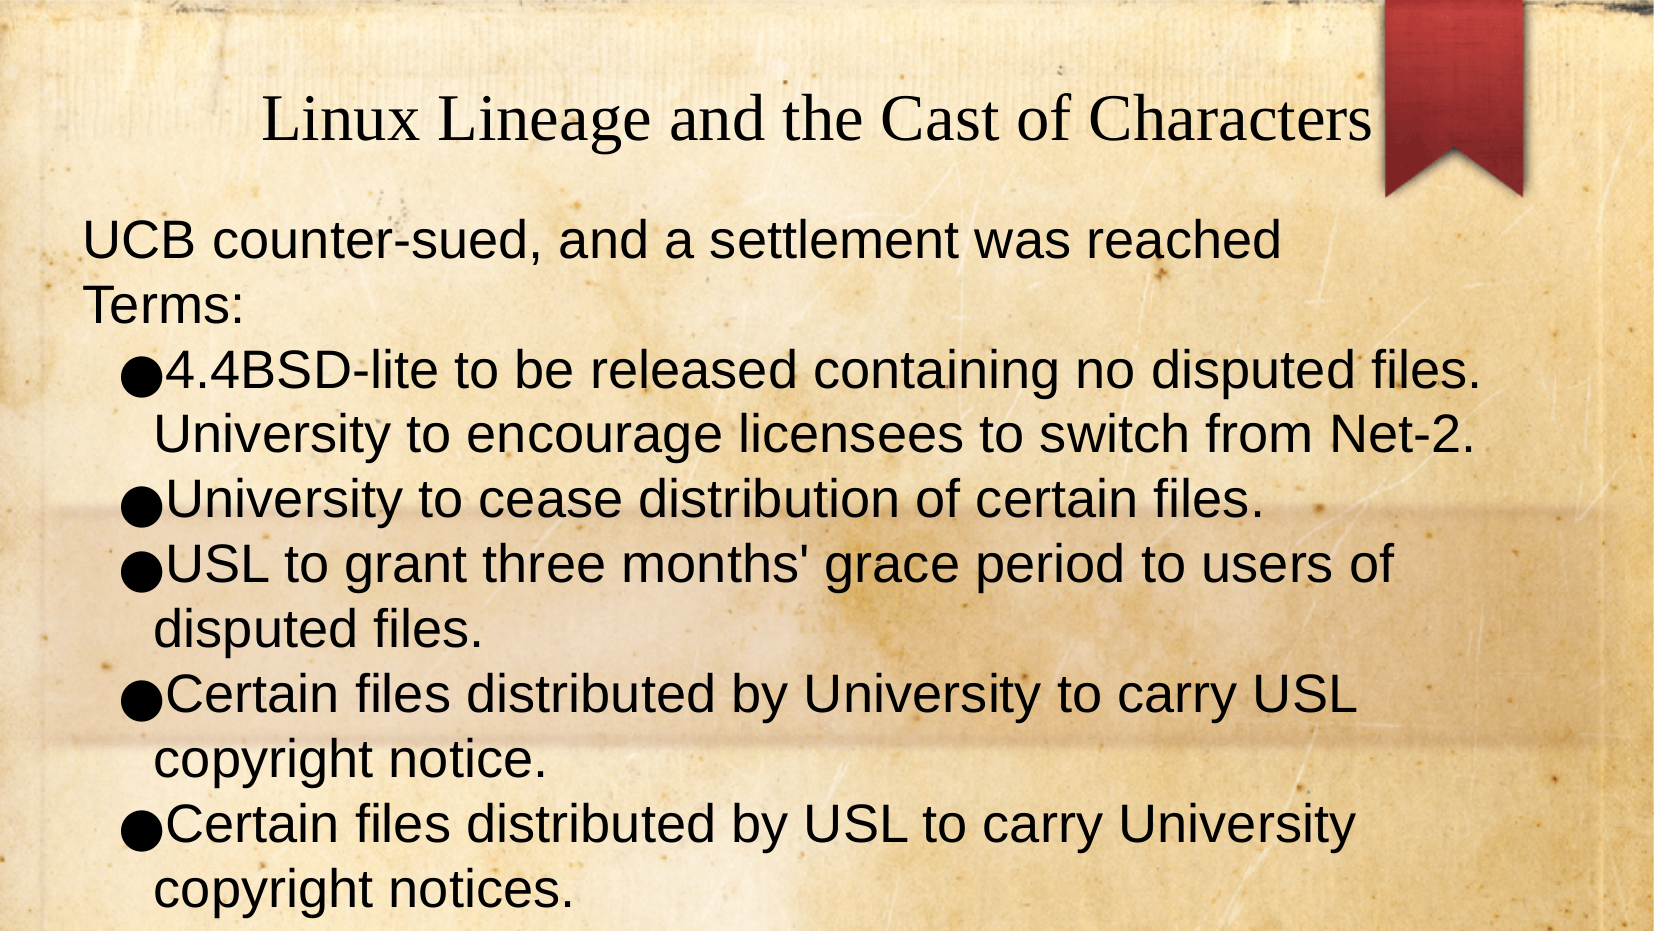

Linux Lineage and the Cast of Characters
UCB counter-sued, and a settlement was reached
Terms:
4.4BSD-lite to be released containing no disputed files. University to encourage licensees to switch from Net-2.
University to cease distribution of certain files.
USL to grant three months' grace period to users of disputed files.
Certain files distributed by University to carry USL copyright notice.
Certain files distributed by USL to carry University copyright notices.
USL to permit free distribution of certain files.
University not to actively assist in legal attempts to challenge USL's rights to certain files.
CS-334 Spring 2015														Page of